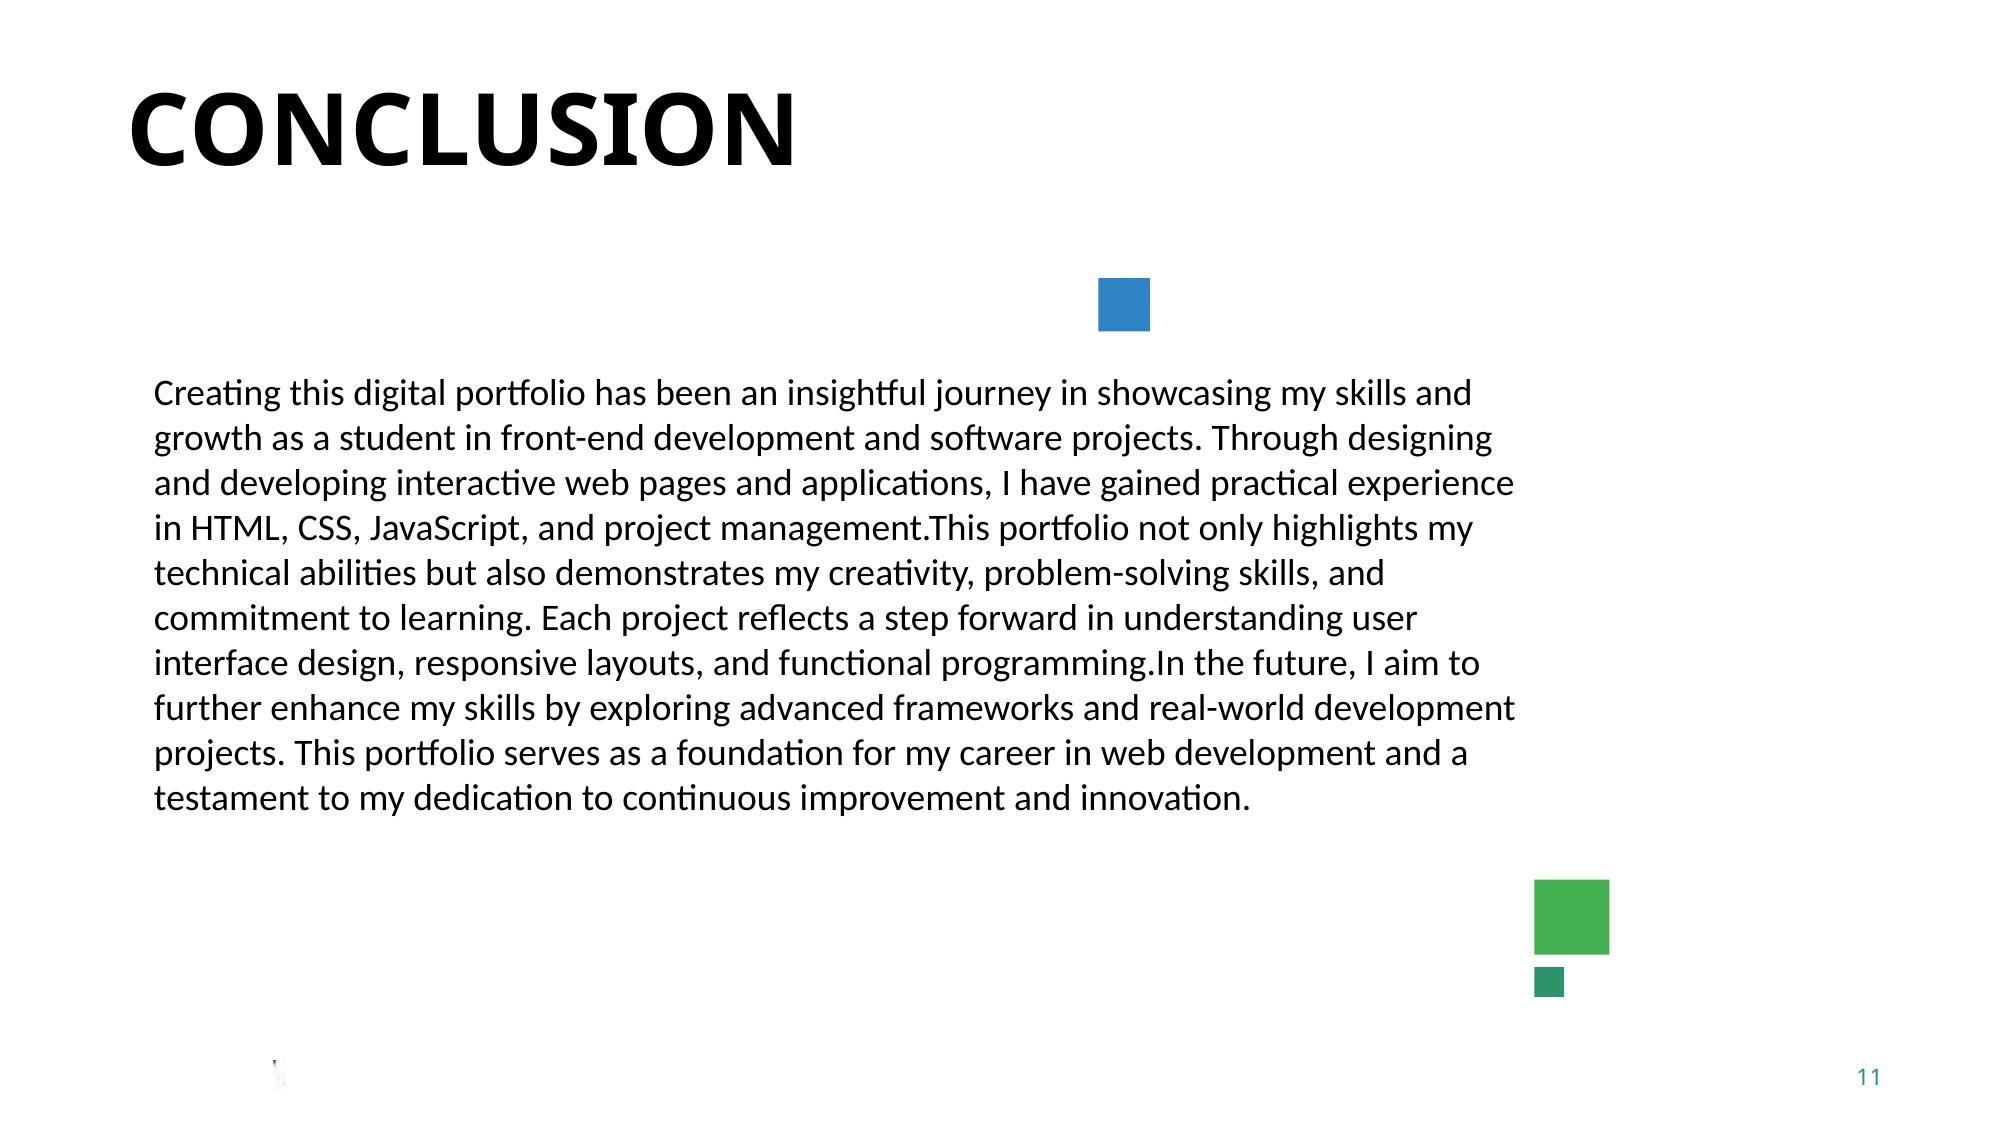

# CONCLUSION
Creating this digital portfolio has been an insightful journey in showcasing my skills and growth as a student in front-end development and software projects. Through designing and developing interactive web pages and applications, I have gained practical experience in HTML, CSS, JavaScript, and project management.This portfolio not only highlights my technical abilities but also demonstrates my creativity, problem-solving skills, and commitment to learning. Each project reflects a step forward in understanding user interface design, responsive layouts, and functional programming.In the future, I aim to further enhance my skills by exploring advanced frameworks and real-world development projects. This portfolio serves as a foundation for my career in web development and a testament to my dedication to continuous improvement and innovation.